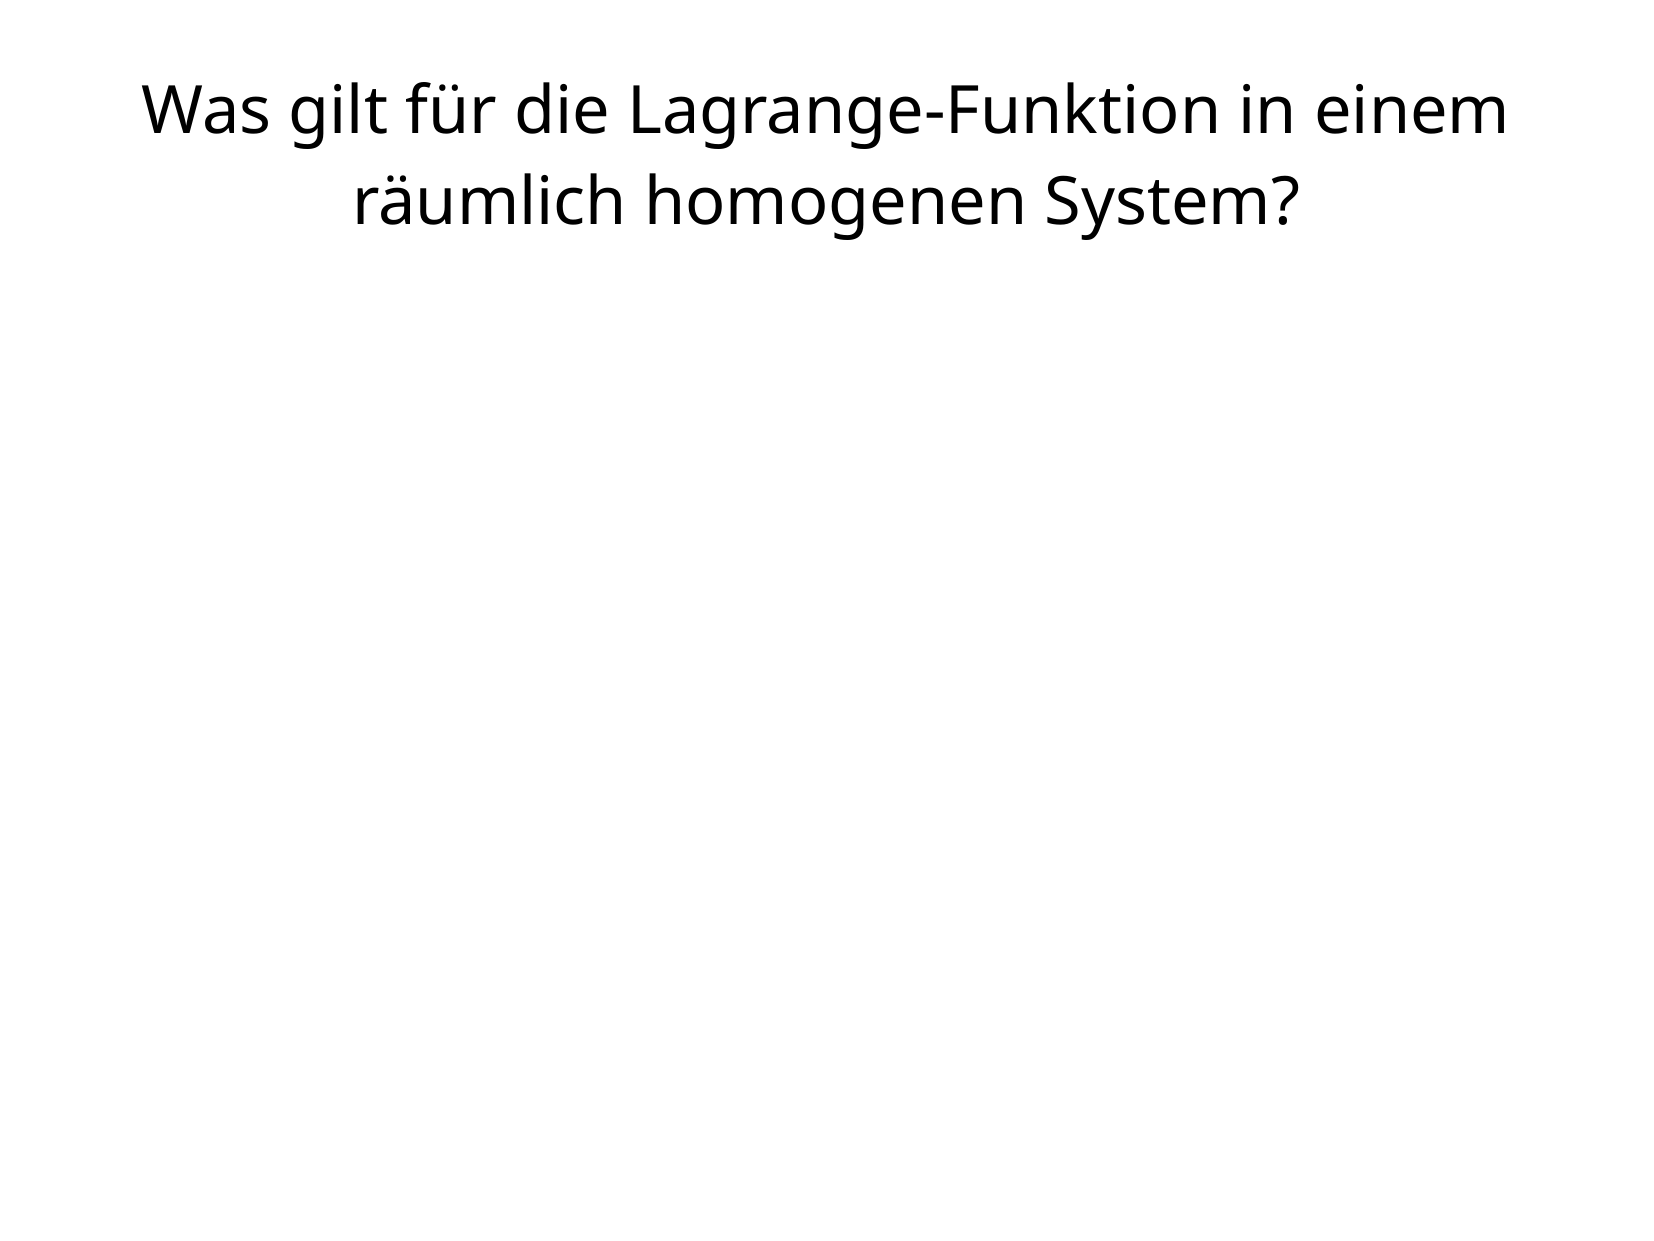

# Was gilt für die Lagrange-Funktion in einem räumlich homogenen System?